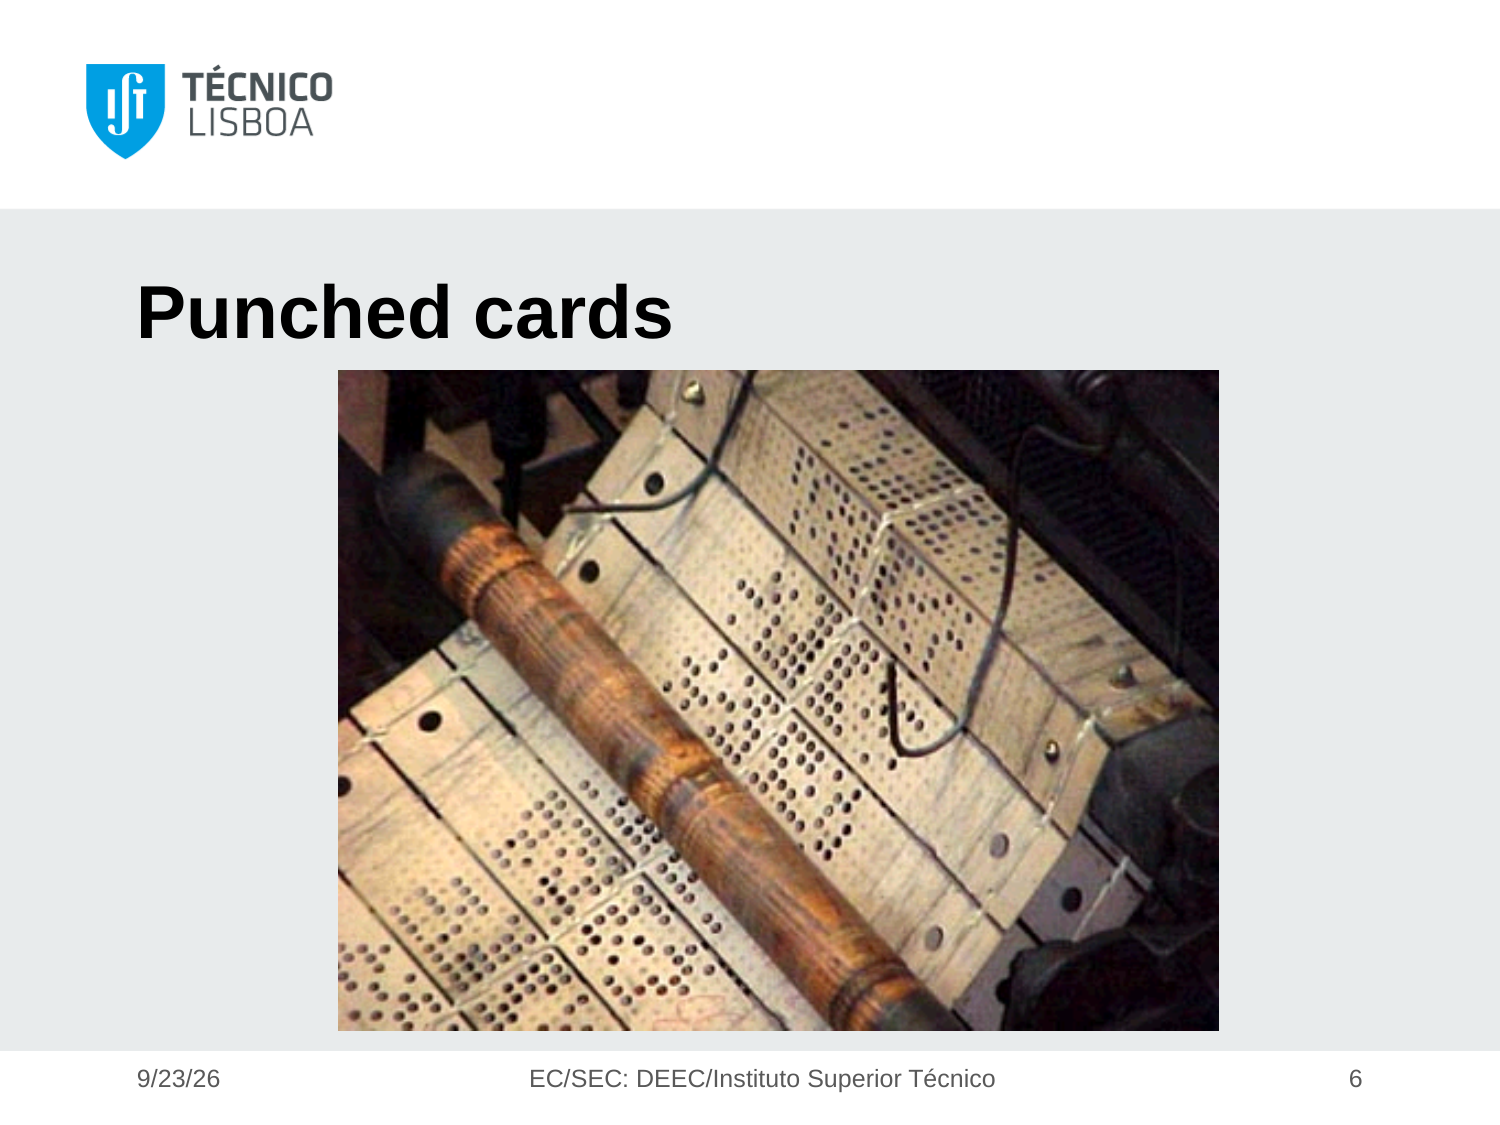

# Punched cards
EC/SEC: DEEC/Instituto Superior Técnico